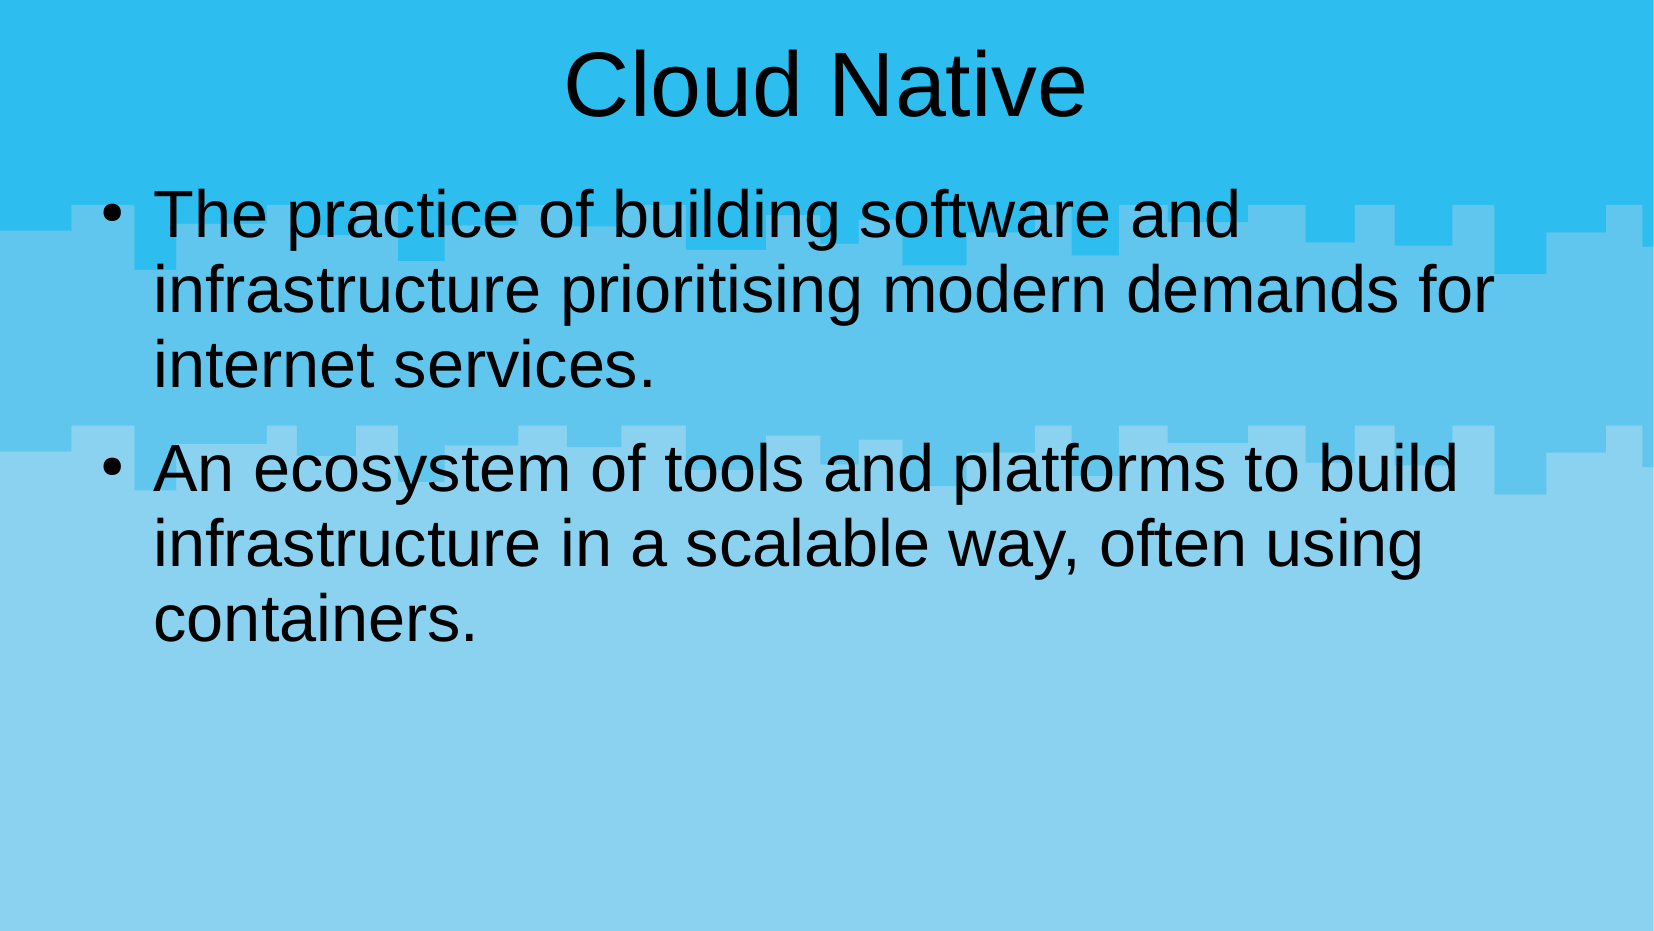

# Cloud Native
The practice of building software and infrastructure prioritising modern demands for internet services.
An ecosystem of tools and platforms to build infrastructure in a scalable way, often using containers.